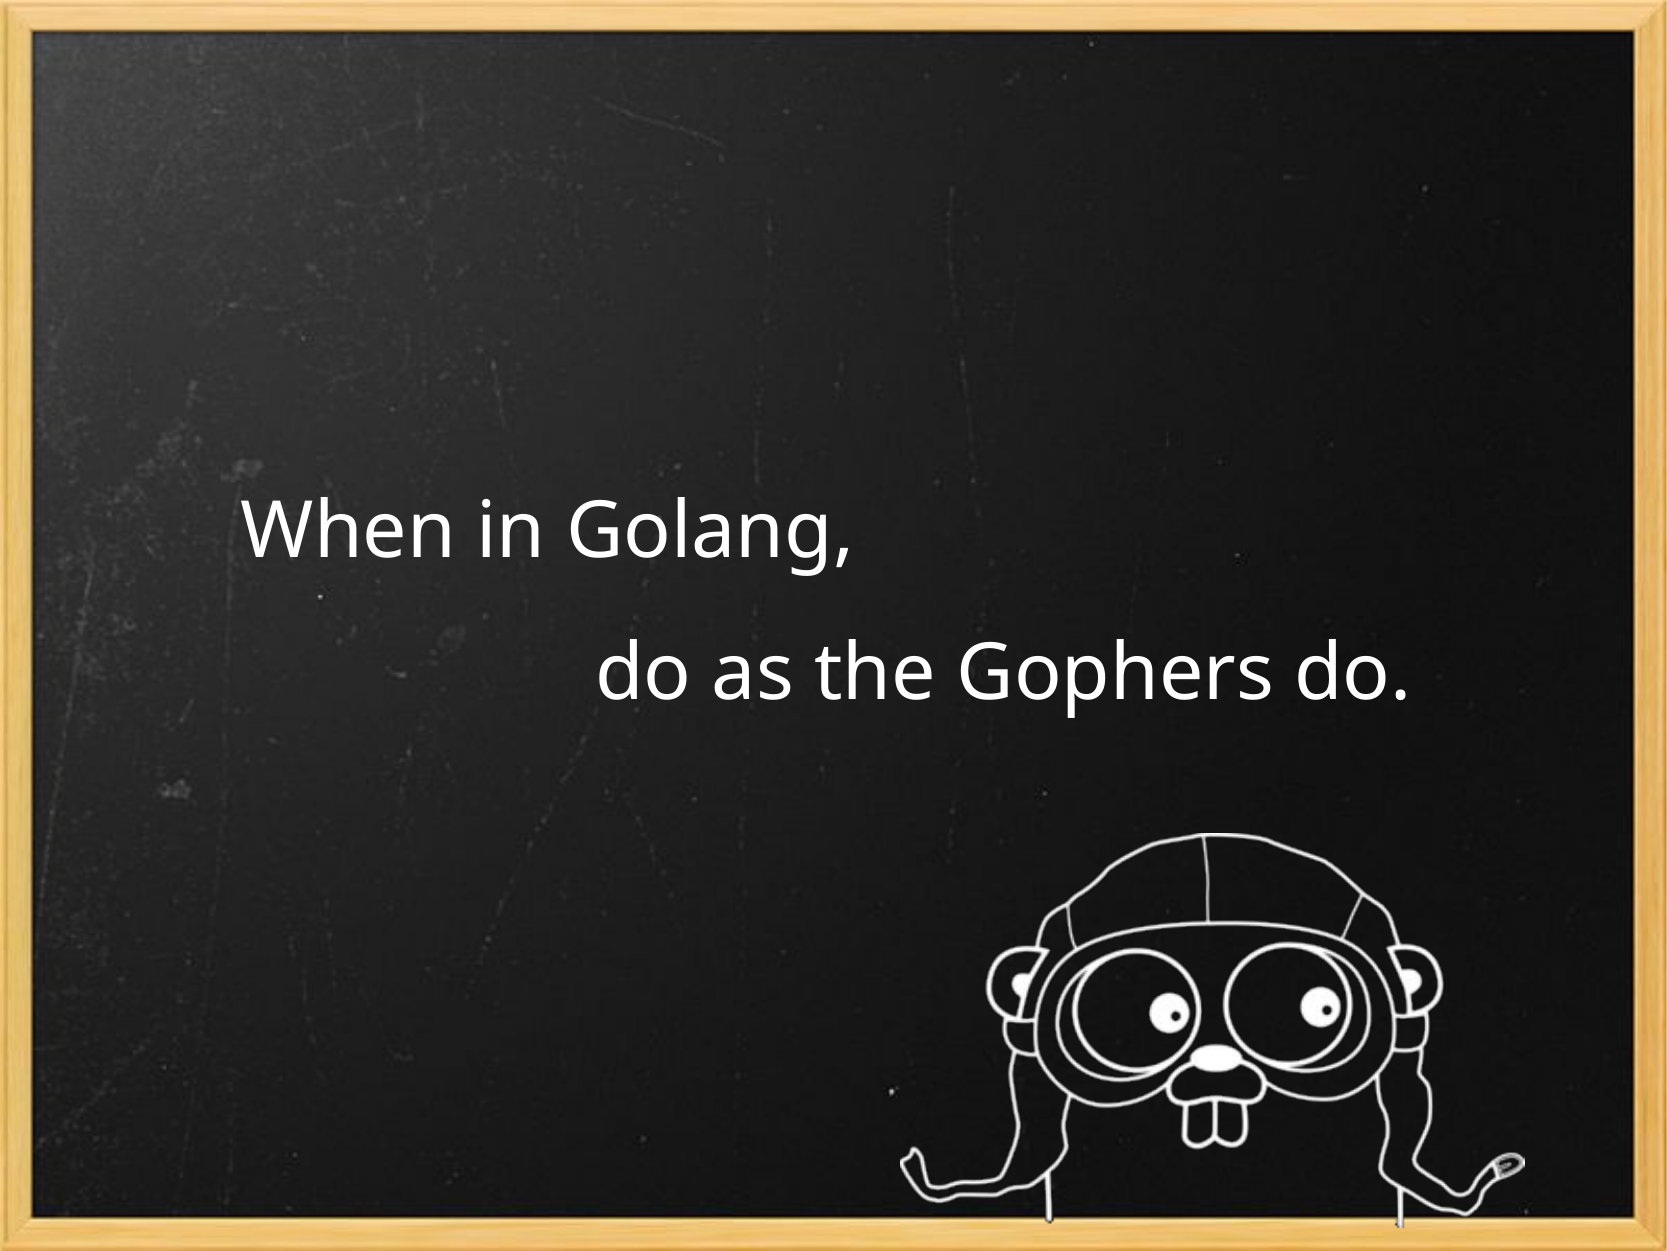

# When in Golang,
do as the Gophers do.